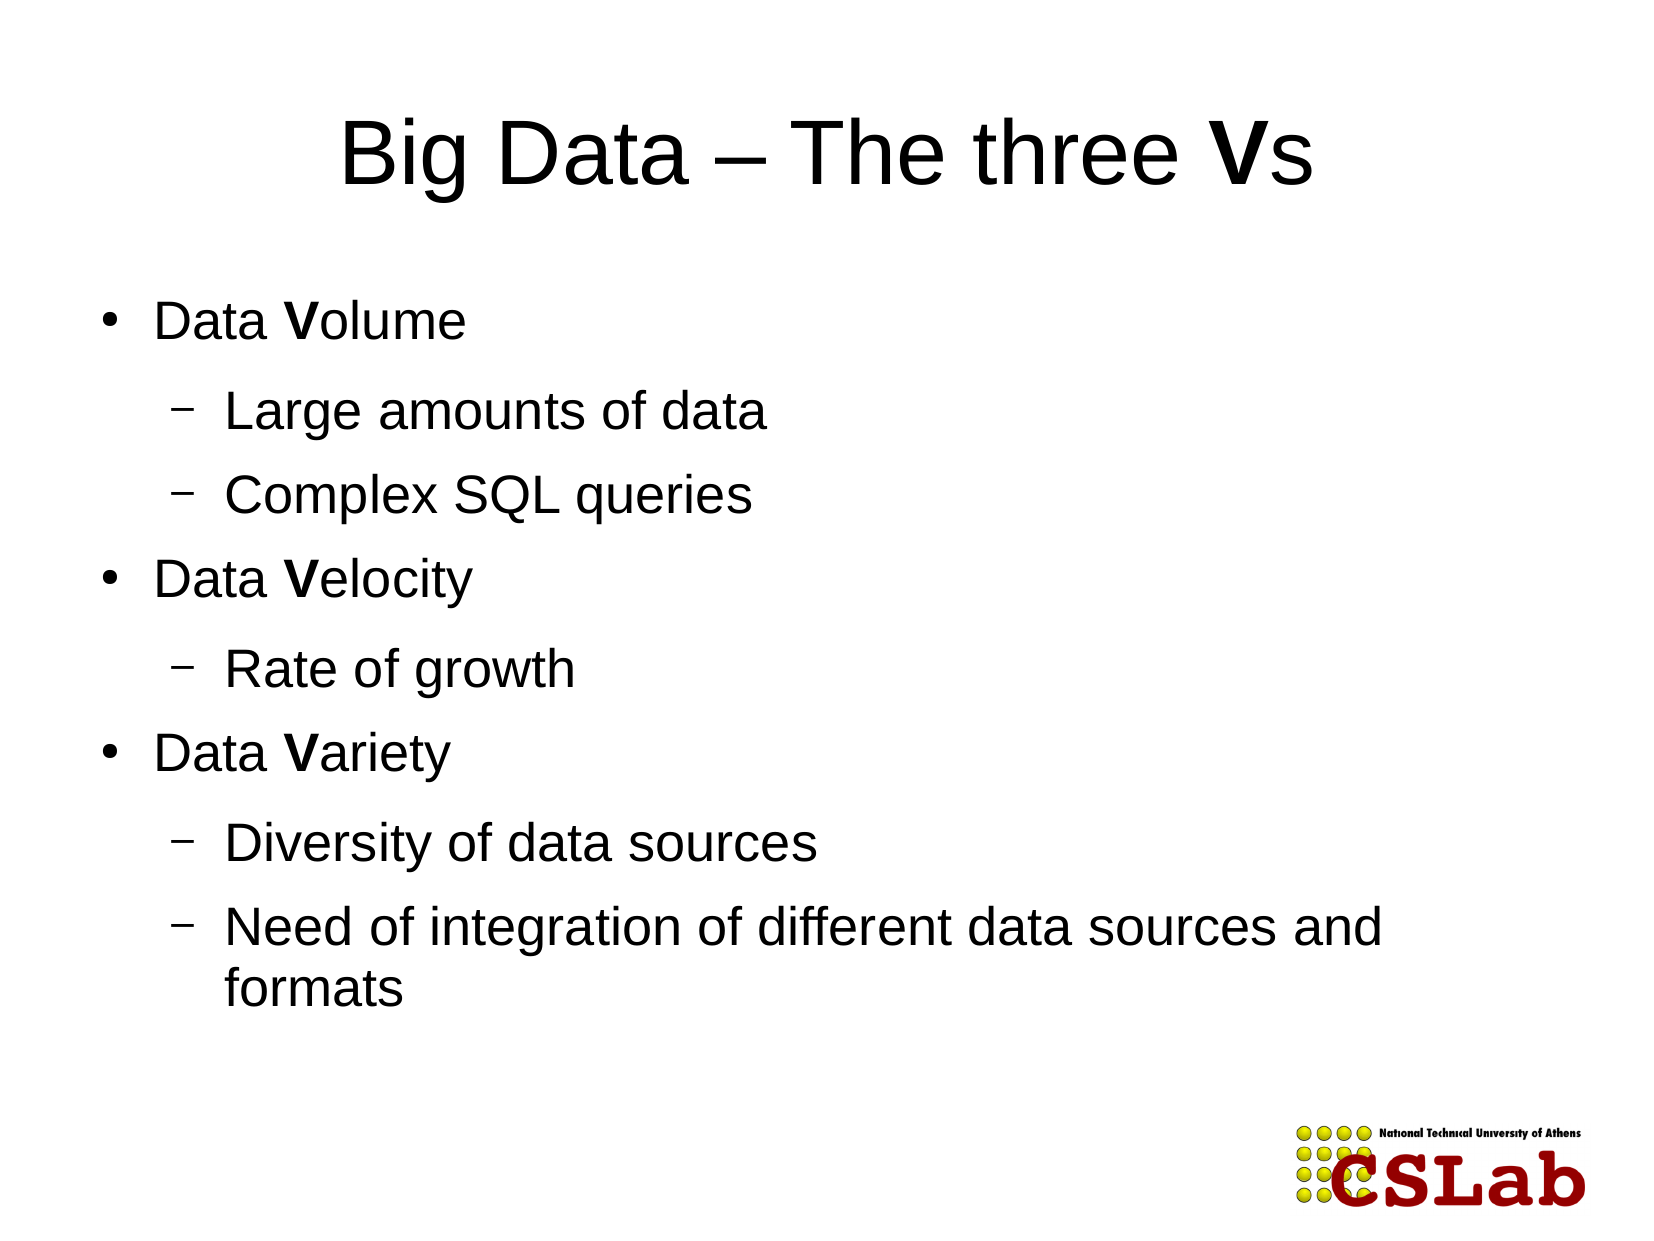

# Big Data – The three Vs
Data Volume
Large amounts of data
Complex SQL queries
Data Velocity
Rate of growth
Data Variety
Diversity of data sources
Need of integration of different data sources and formats